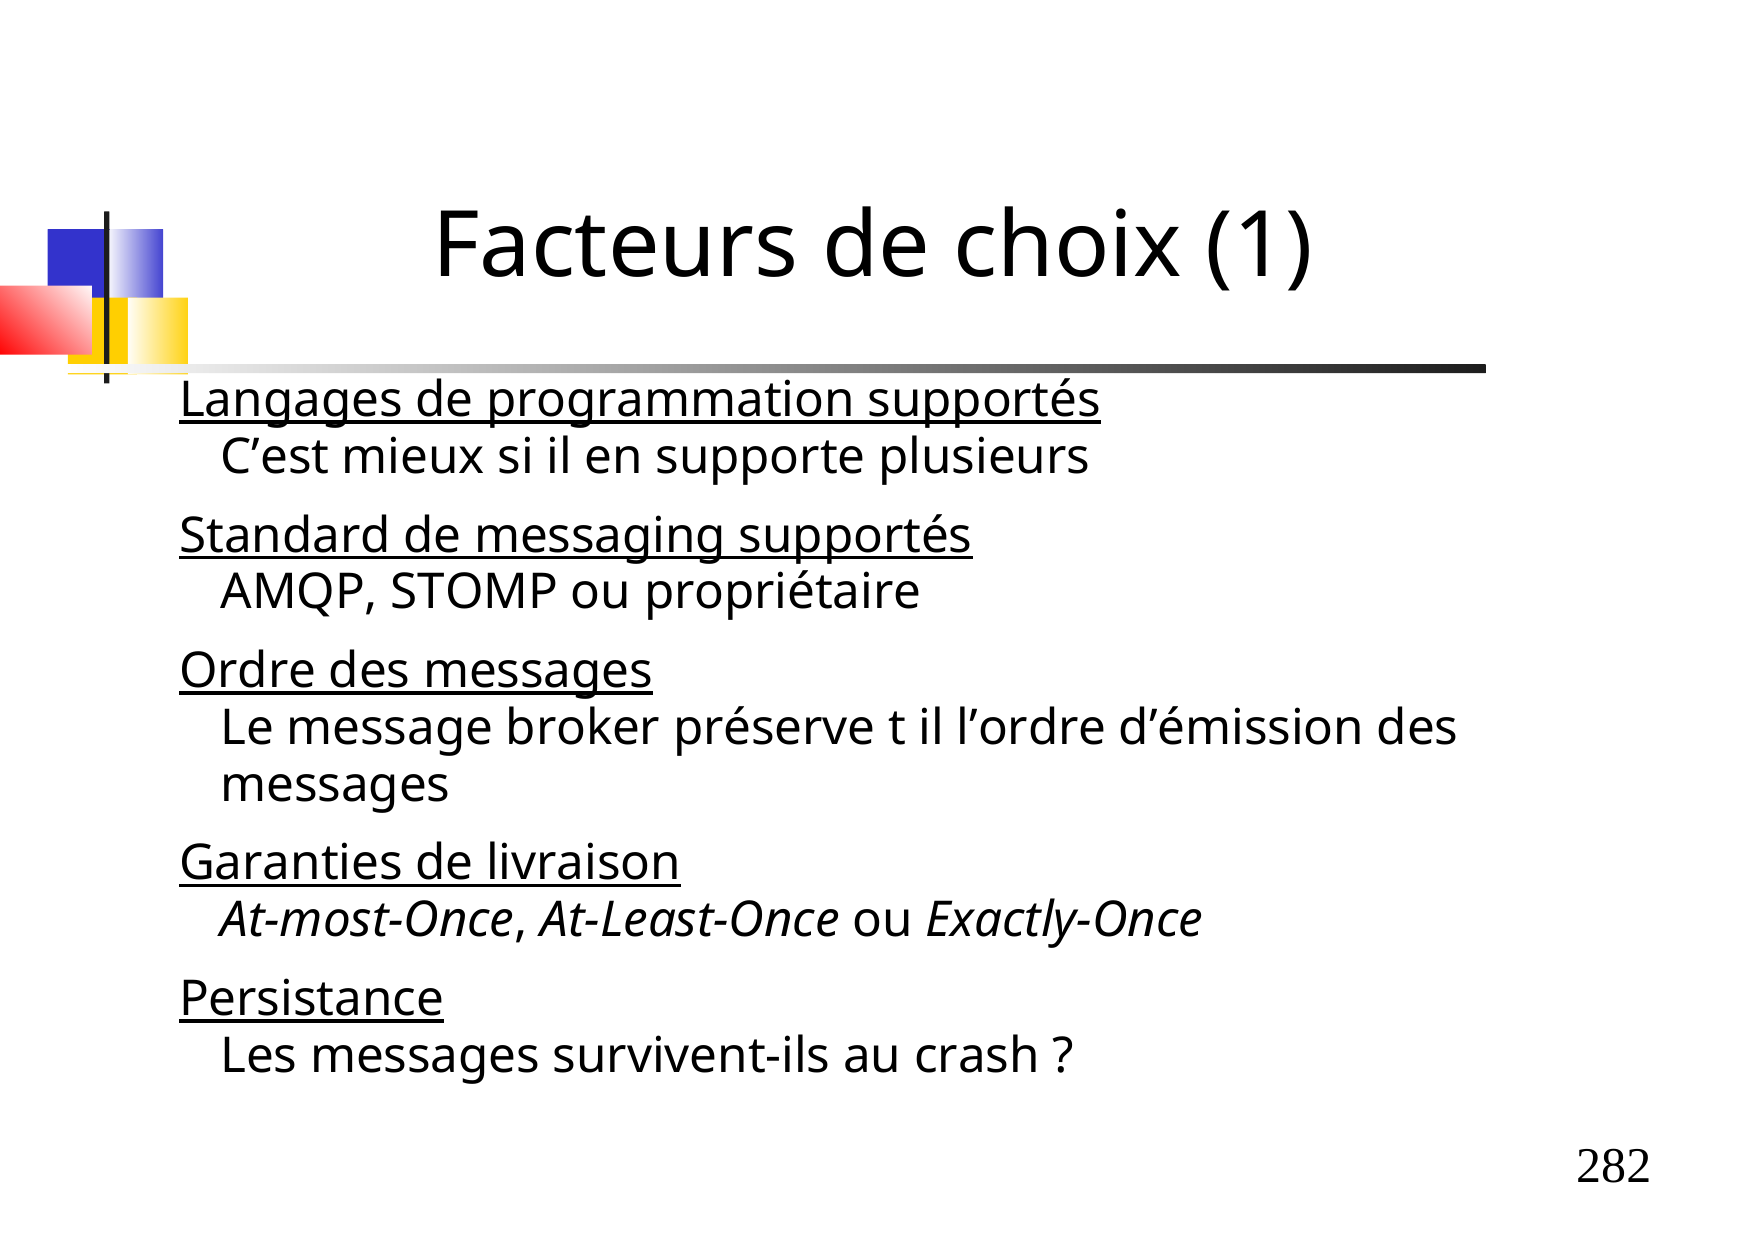

# Facteurs de choix (1)
Langages de programmation supportés
C’est mieux si il en supporte plusieurs
Standard de messaging supportés
AMQP, STOMP ou propriétaire
Ordre des messages
Le message broker préserve t il l’ordre d’émission des messages
Garanties de livraison
At-most-Once, At-Least-Once ou Exactly-Once
Persistance
Les messages survivent-ils au crash ?